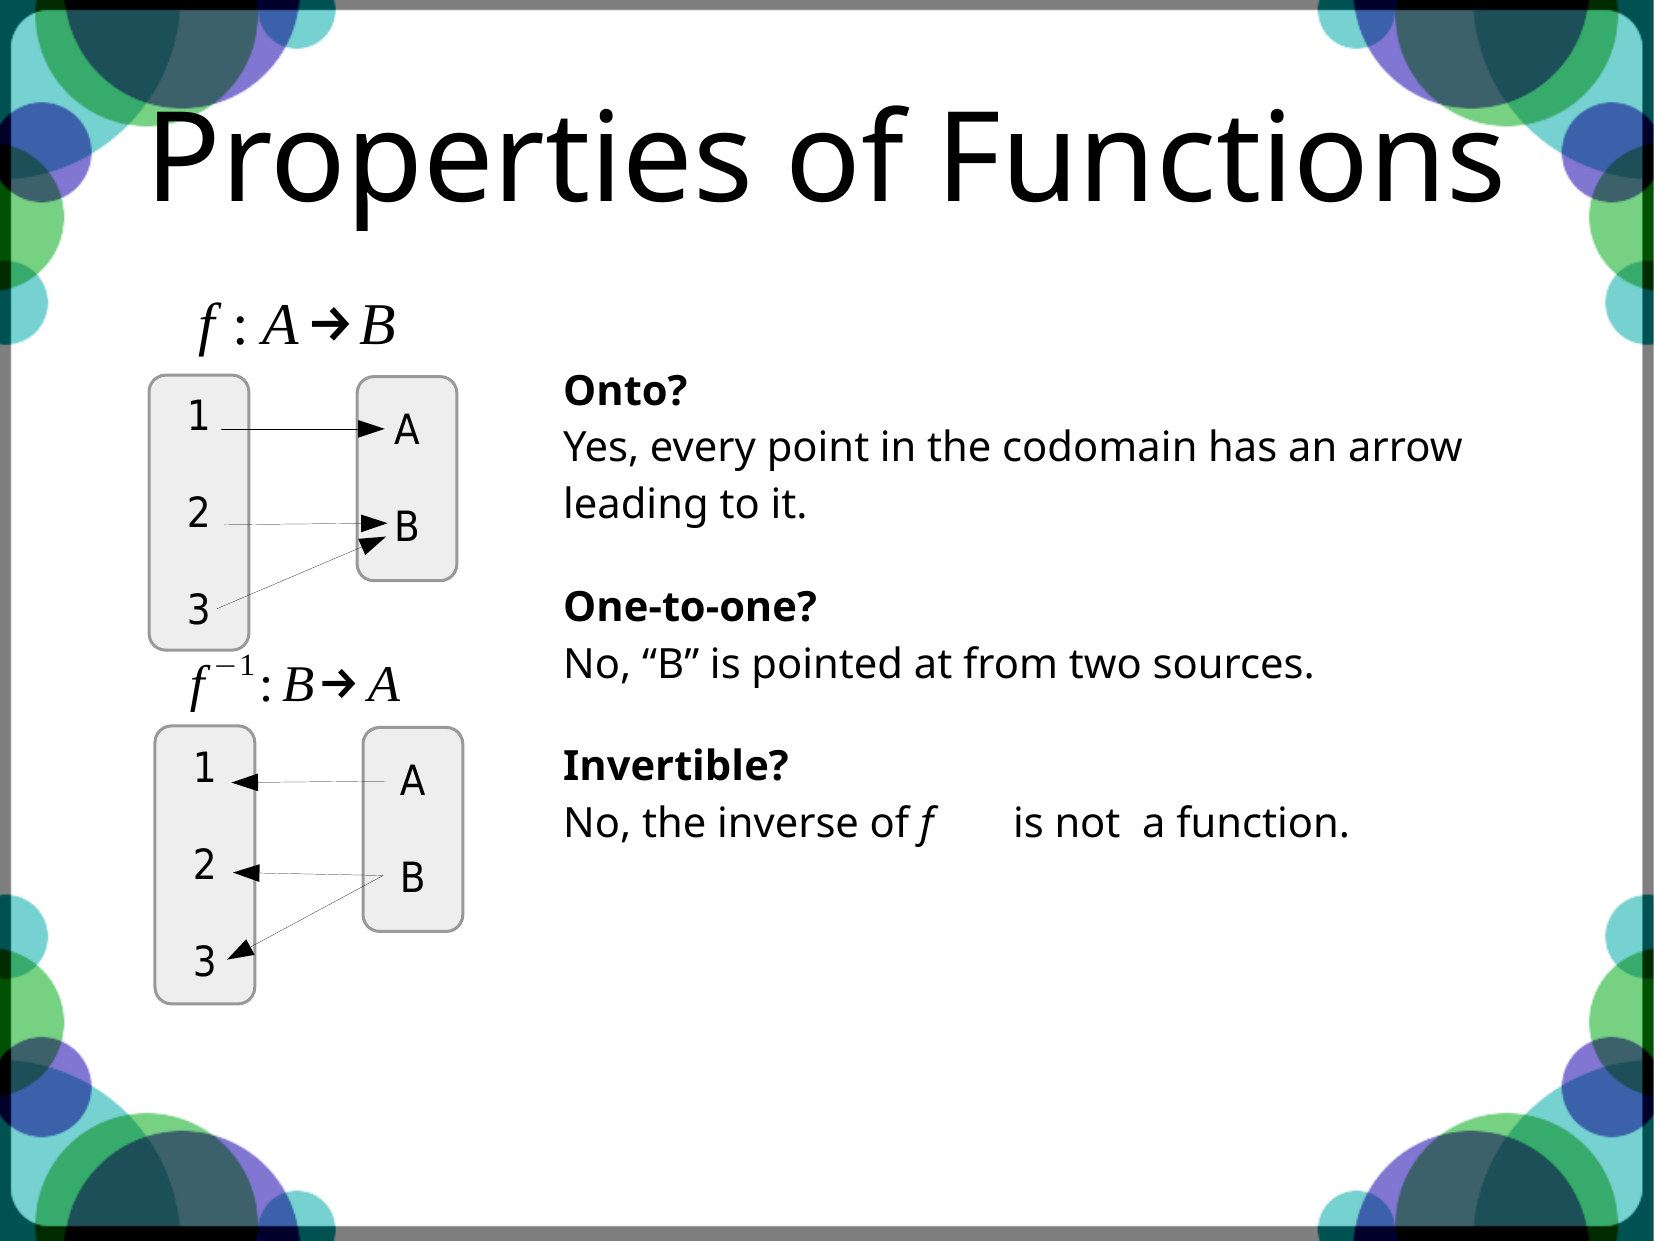

# Properties of Functions
Onto?
Yes, every point in the codomain has an arrow leading to it.
One-to-one?
No, “B” is pointed at from two sources.
Invertible?
No, the inverse of f 	is not a function.
1
2
3
A
B
1
2
3
A
B